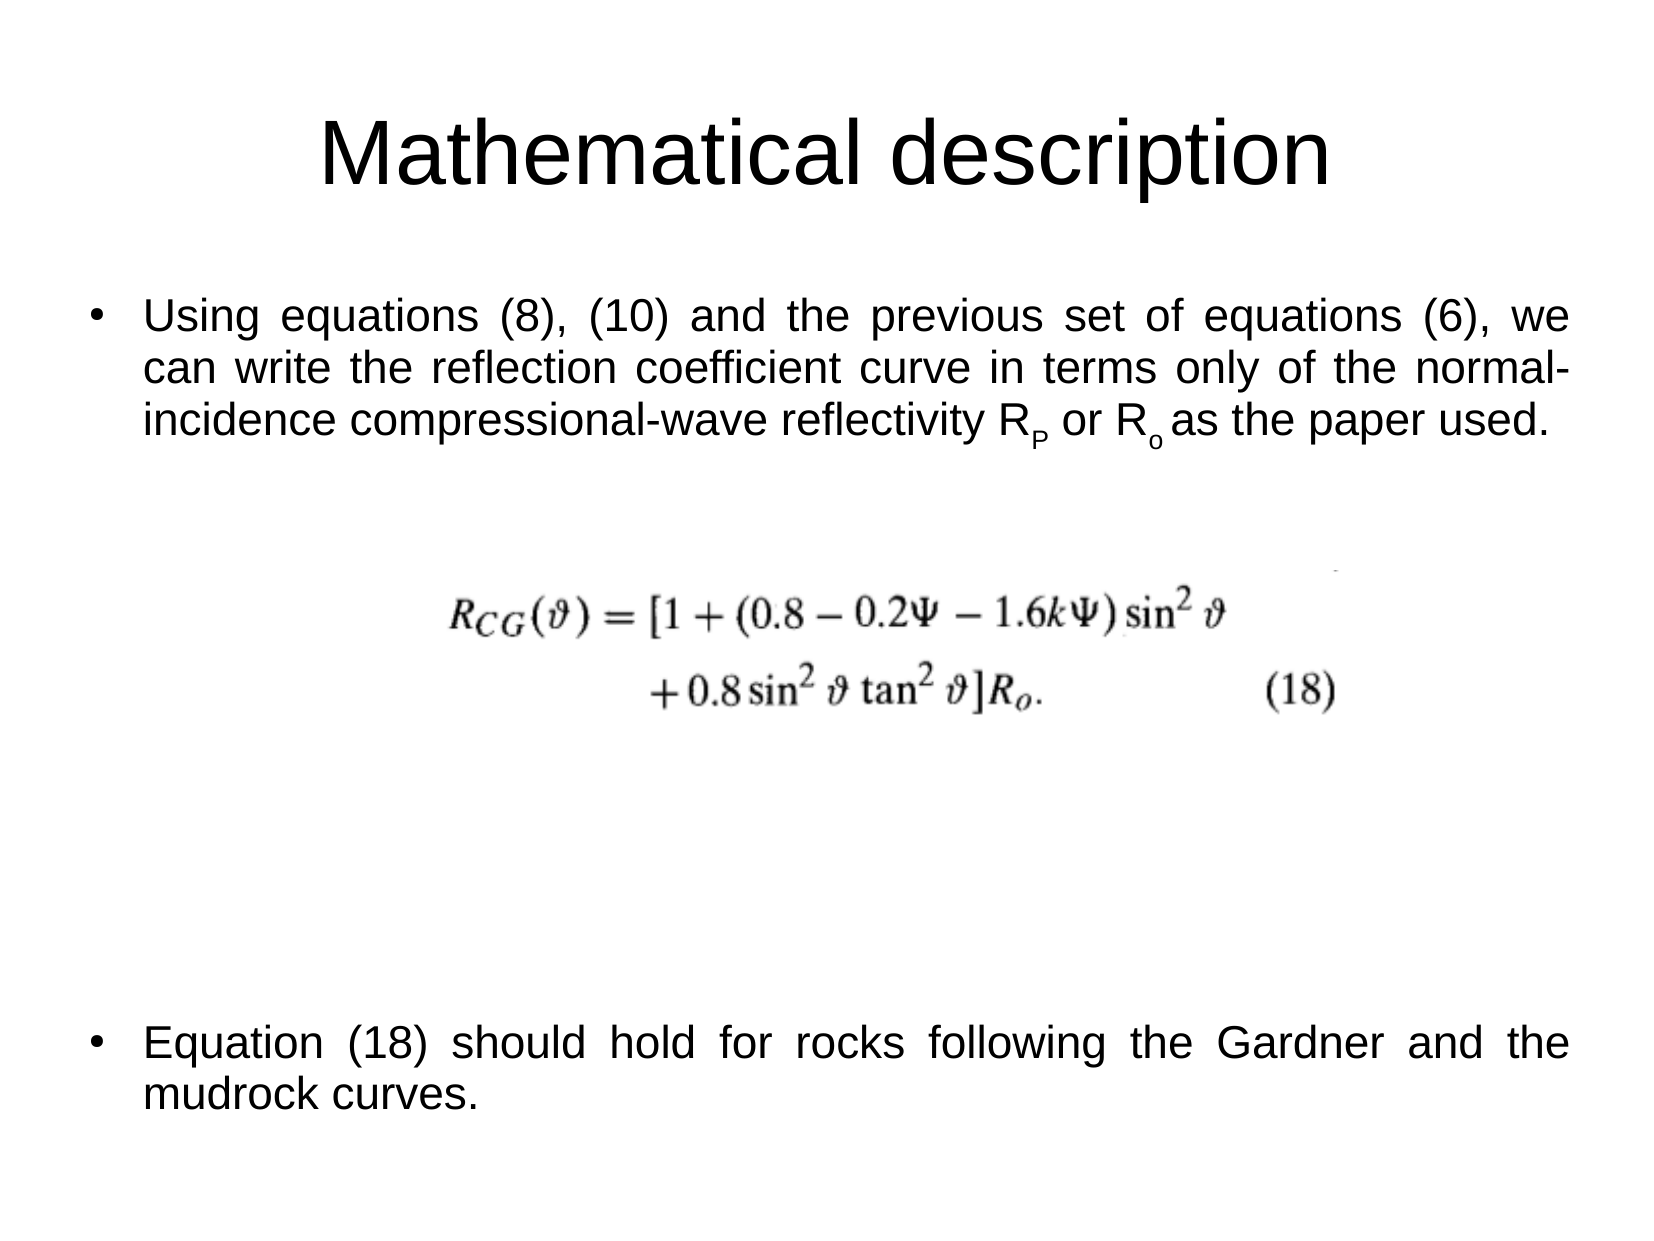

# Mathematical description
Using equations (8), (10) and the previous set of equations (6), we can write the reflection coefficient curve in terms only of the normal-incidence compressional-wave reflectivity RP or Ro as the paper used.
Equation (18) should hold for rocks following the Gardner and the mudrock curves.